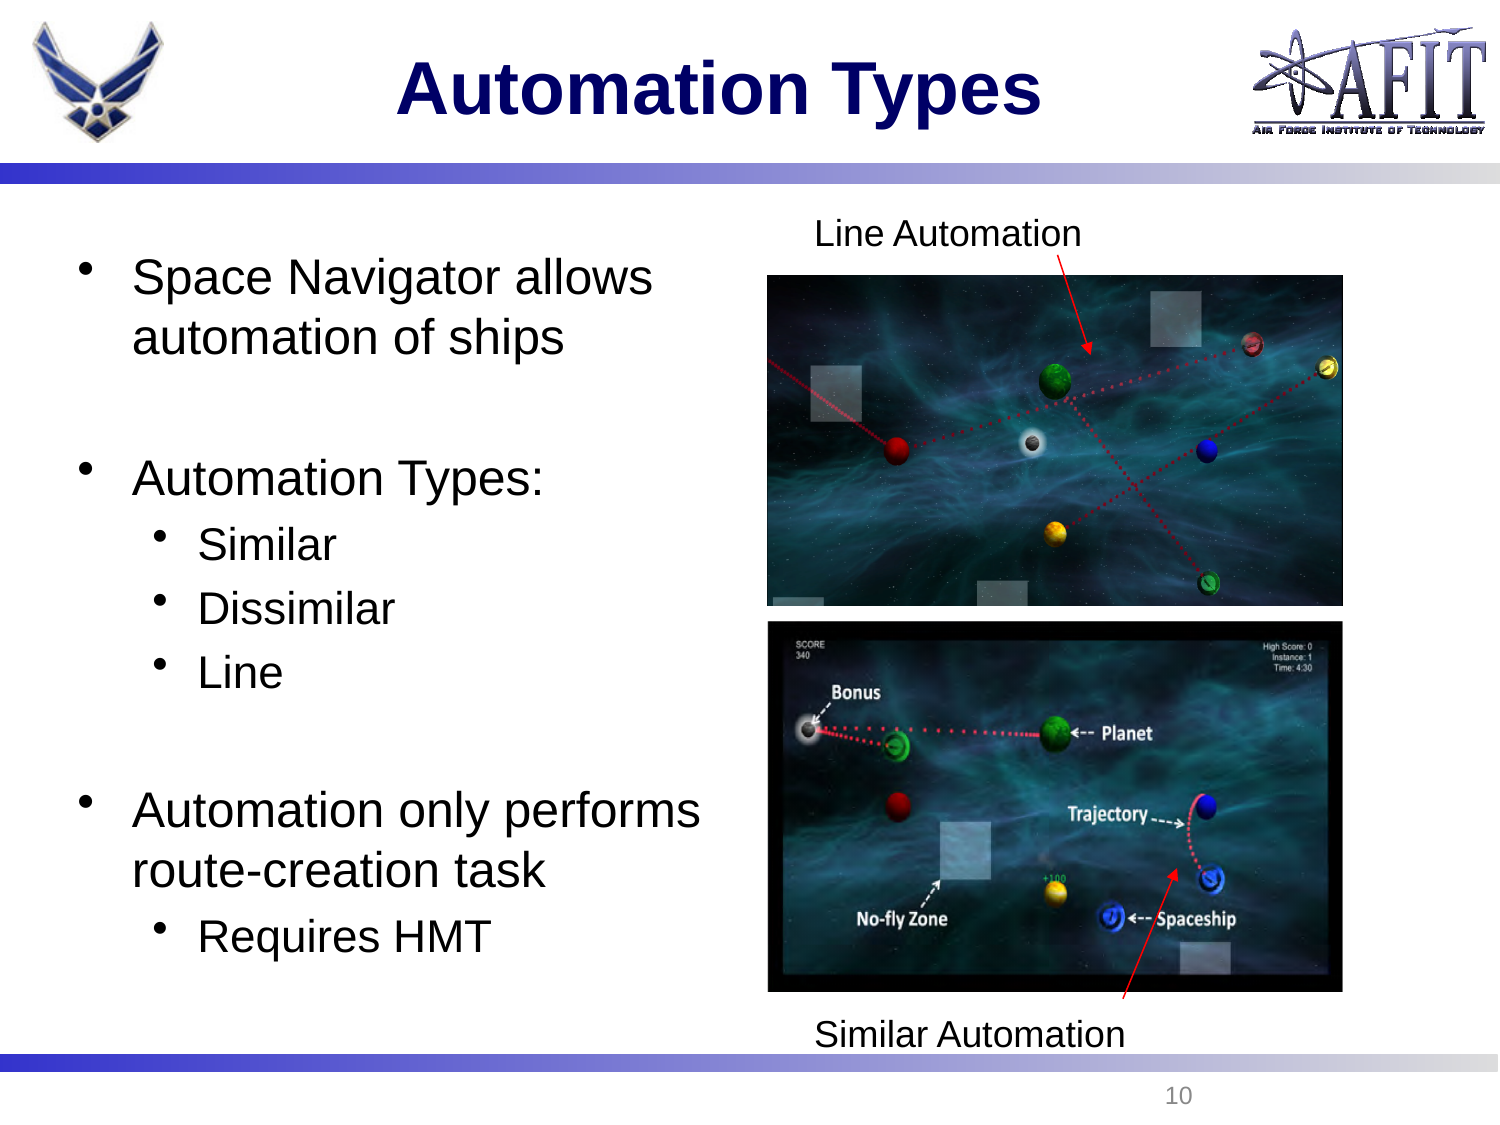

# Automation Types
Line Automation
Space Navigator allows automation of ships
Automation Types:
Similar
Dissimilar
Line
Automation only performs route-creation task
Requires HMT
Similar Automation